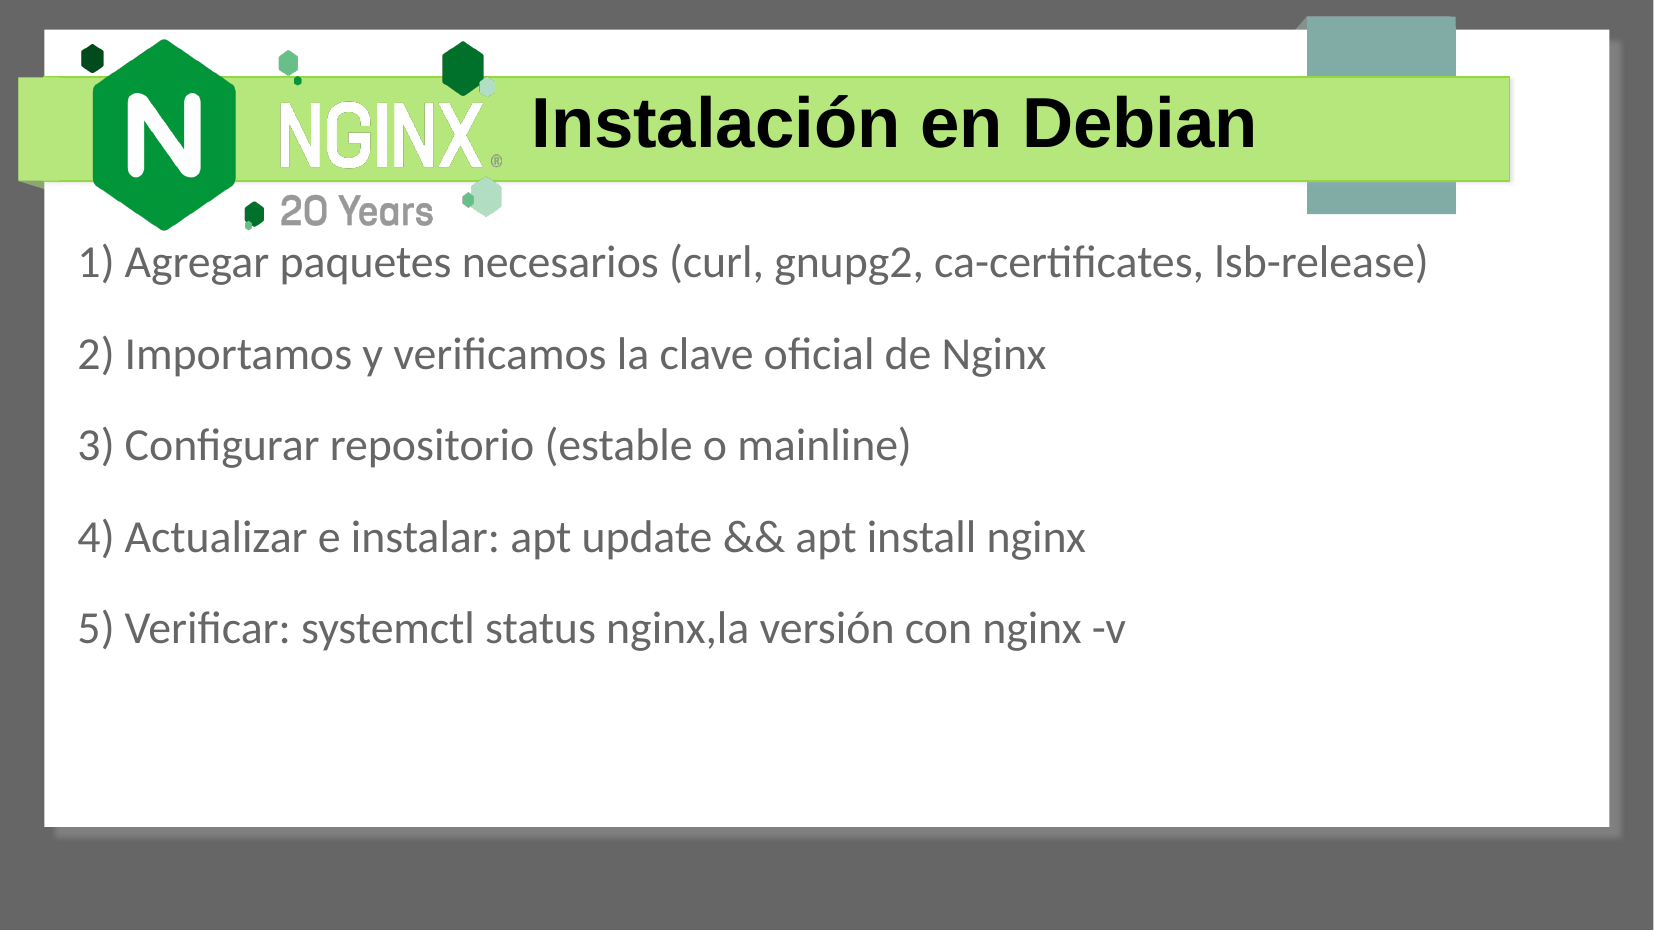

# Instalación en Debian
1) Agregar paquetes necesarios (curl, gnupg2, ca-certificates, lsb-release)
2) Importamos y verificamos la clave oficial de Nginx
3) Configurar repositorio (estable o mainline)
4) Actualizar e instalar: apt update && apt install nginx
5) Verificar: systemctl status nginx,la versión con nginx -v